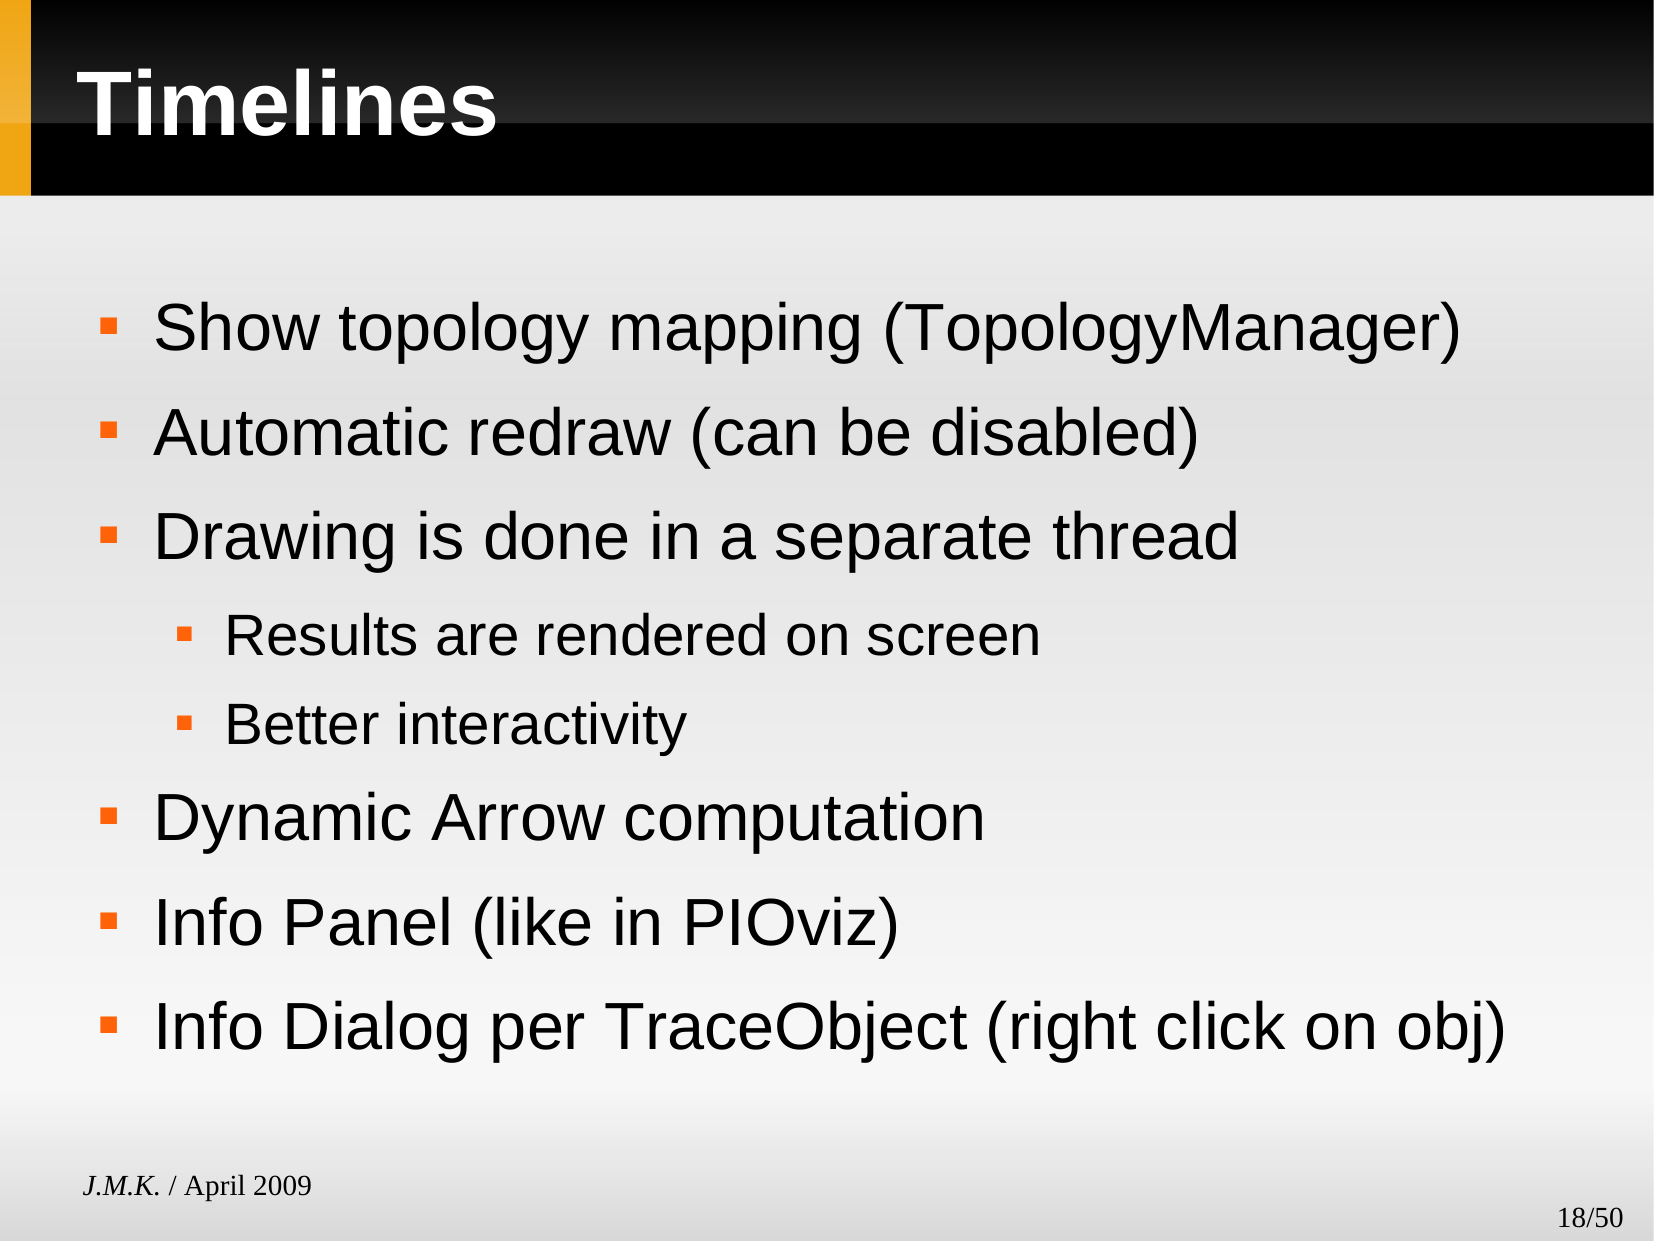

# Timelines
Show topology mapping (TopologyManager)
Automatic redraw (can be disabled)
Drawing is done in a separate thread
Results are rendered on screen
Better interactivity
Dynamic Arrow computation
Info Panel (like in PIOviz)
Info Dialog per TraceObject (right click on obj)